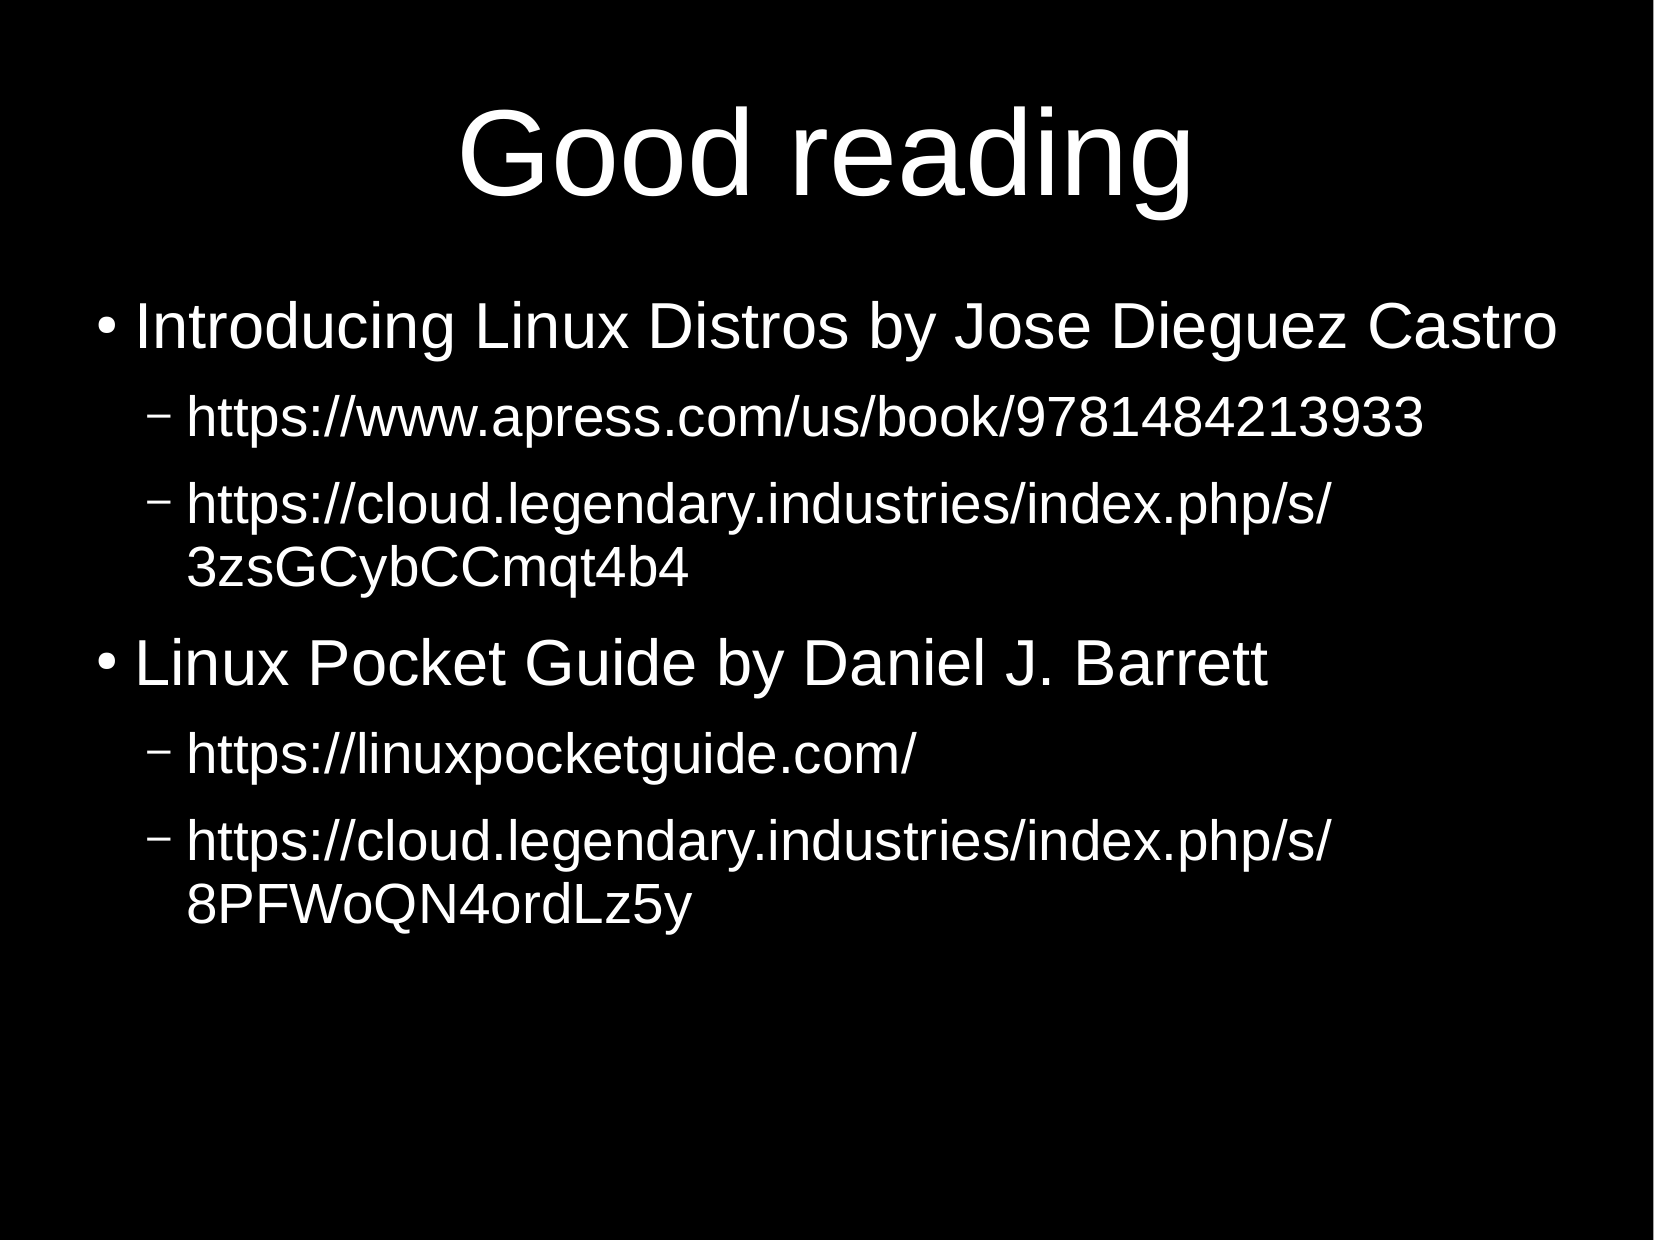

# Good reading
Introducing Linux Distros by Jose Dieguez Castro
https://www.apress.com/us/book/9781484213933
https://cloud.legendary.industries/index.php/s/3zsGCybCCmqt4b4
Linux Pocket Guide by Daniel J. Barrett
https://linuxpocketguide.com/
https://cloud.legendary.industries/index.php/s/8PFWoQN4ordLz5y